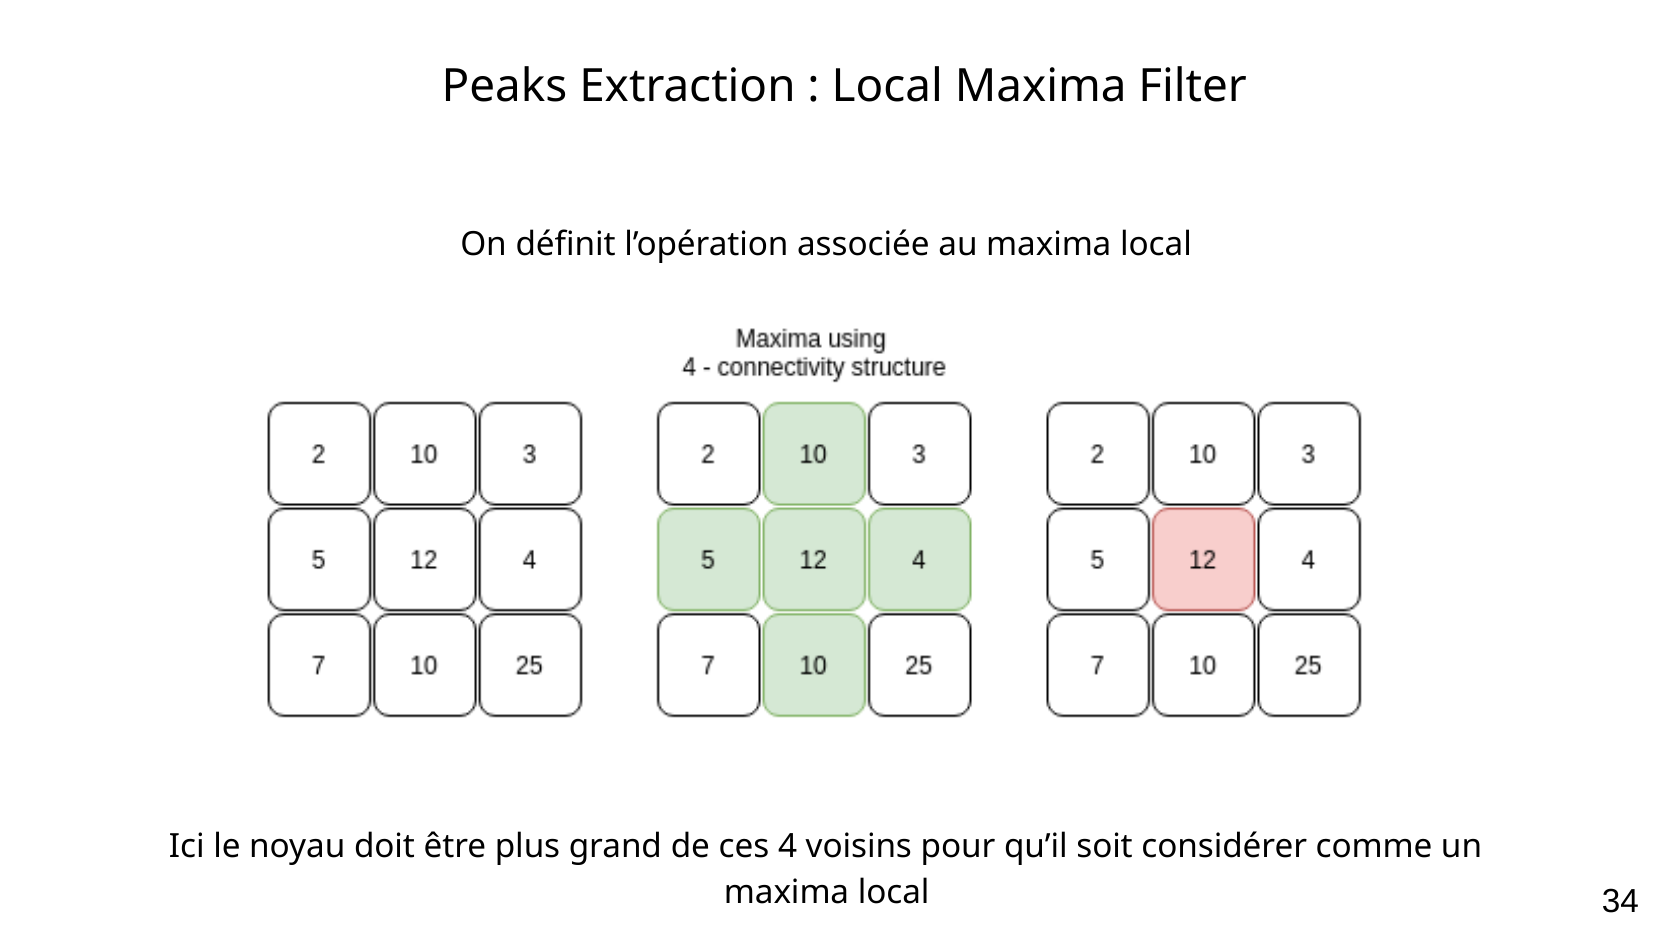

Peaks Extraction : Local Maxima Filter
On définit l’opération associée au maxima local
Ici le noyau doit être plus grand de ces 4 voisins pour qu’il soit considérer comme un maxima local